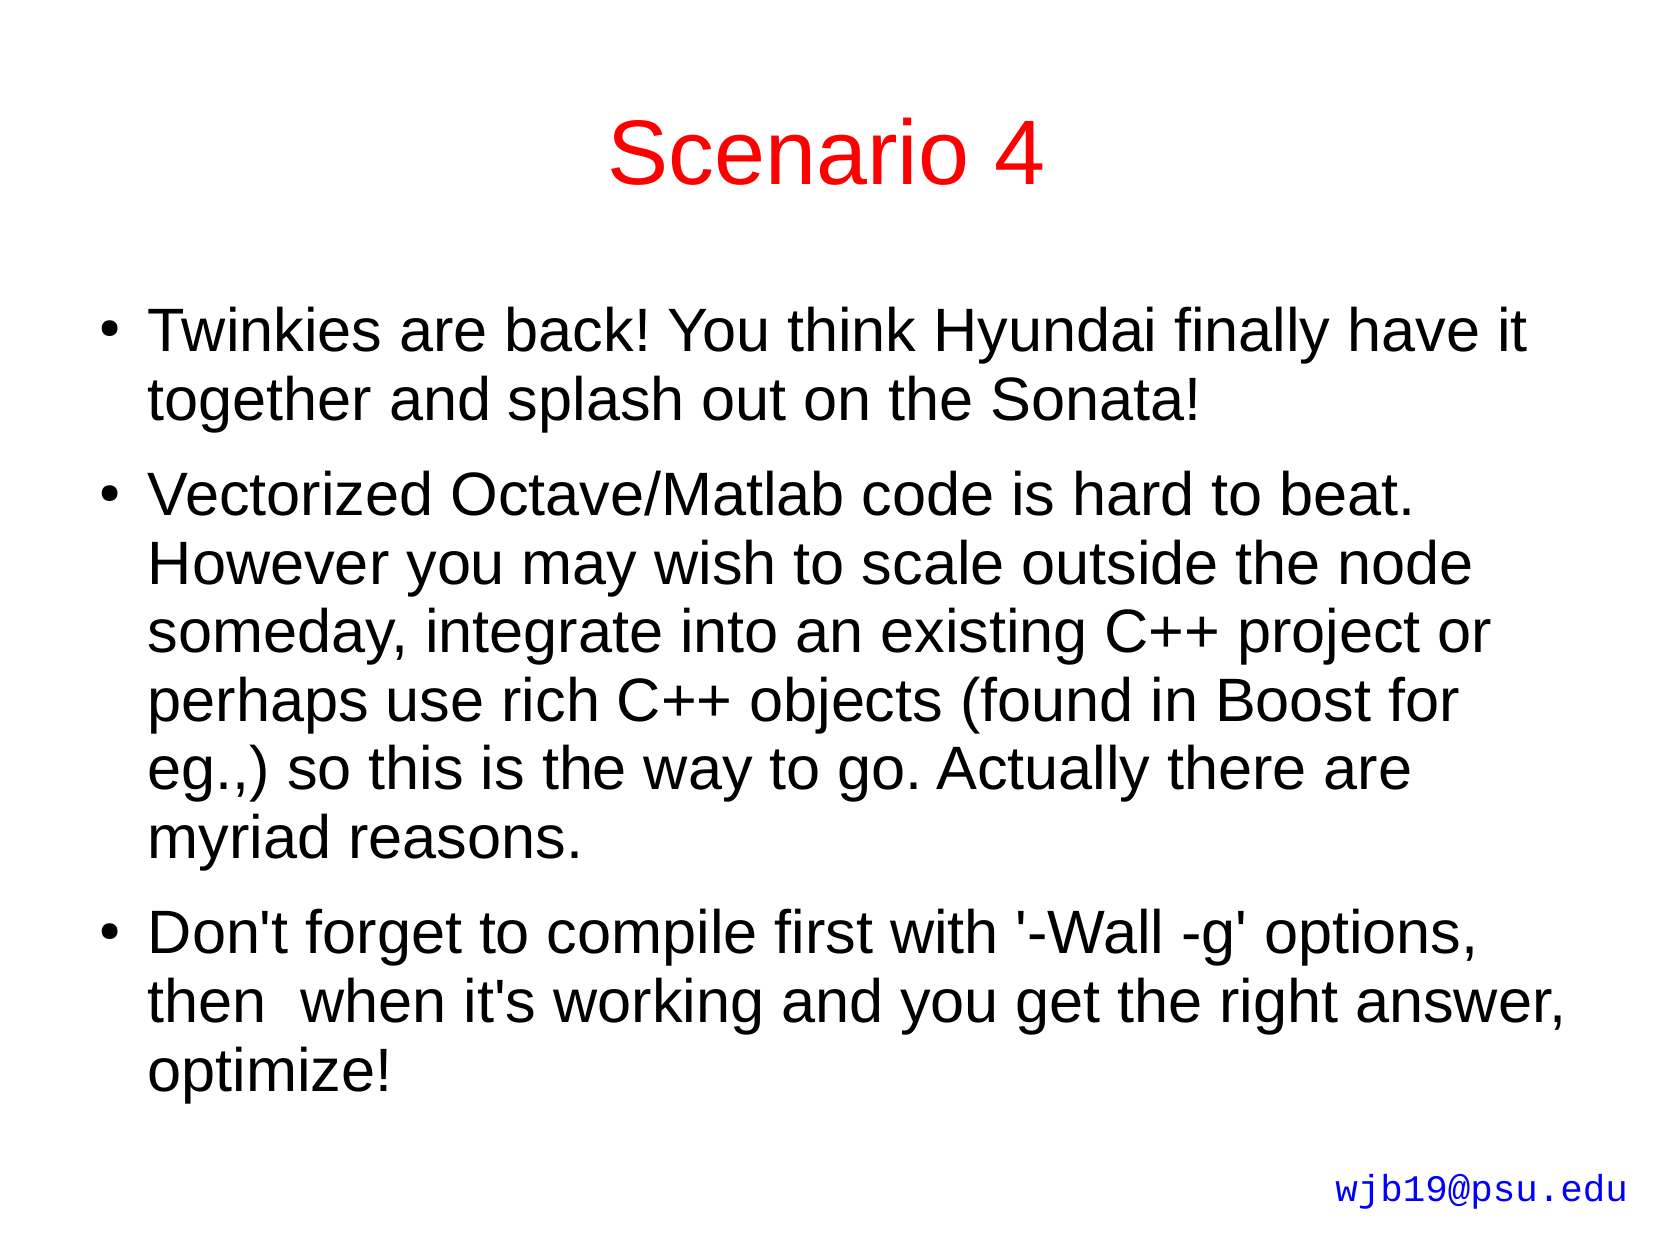

# Scenario 4
Twinkies are back! You think Hyundai finally have it together and splash out on the Sonata!
Vectorized Octave/Matlab code is hard to beat. However you may wish to scale outside the node someday, integrate into an existing C++ project or perhaps use rich C++ objects (found in Boost for eg.,) so this is the way to go. Actually there are myriad reasons.
Don't forget to compile first with '-Wall -g' options, then when it's working and you get the right answer, optimize!
wjb19@psu.edu